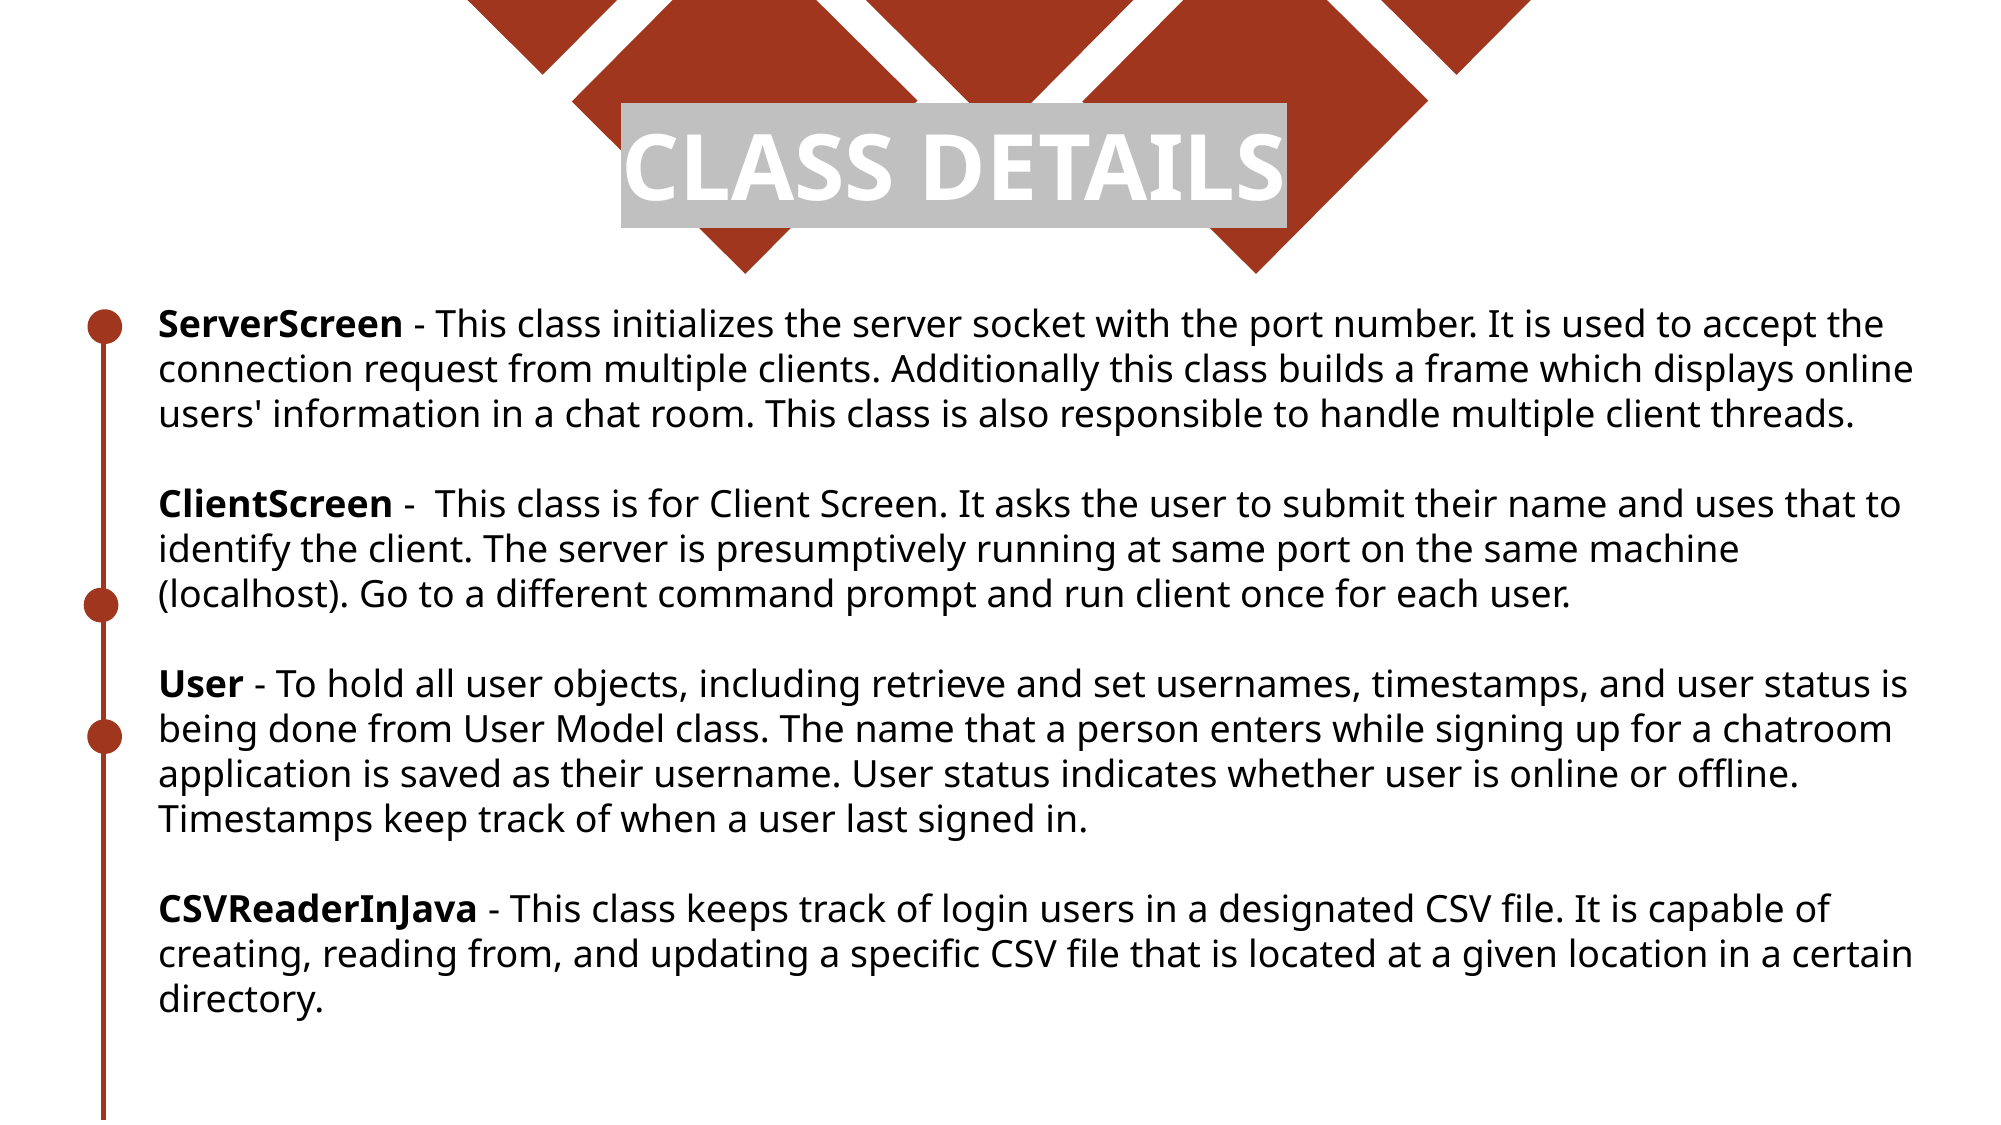

# CLASS DETAILS
ServerScreen - This class initializes the server socket with the port number. It is used to accept the connection request from multiple clients. Additionally this class builds a frame which displays online users' information in a chat room. This class is also responsible to handle multiple client threads.
ClientScreen -  This class is for Client Screen. It asks the user to submit their name and uses that to identify the client. The server is presumptively running at same port on the same machine (localhost). Go to a different command prompt and run client once for each user.
User - To hold all user objects, including retrieve and set usernames, timestamps, and user status is being done from User Model class. The name that a person enters while signing up for a chatroom application is saved as their username. User status indicates whether user is online or offline. Timestamps keep track of when a user last signed in.
CSVReaderInJava - This class keeps track of login users in a designated CSV file. It is capable of creating, reading from, and updating a specific CSV file that is located at a given location in a certain directory.